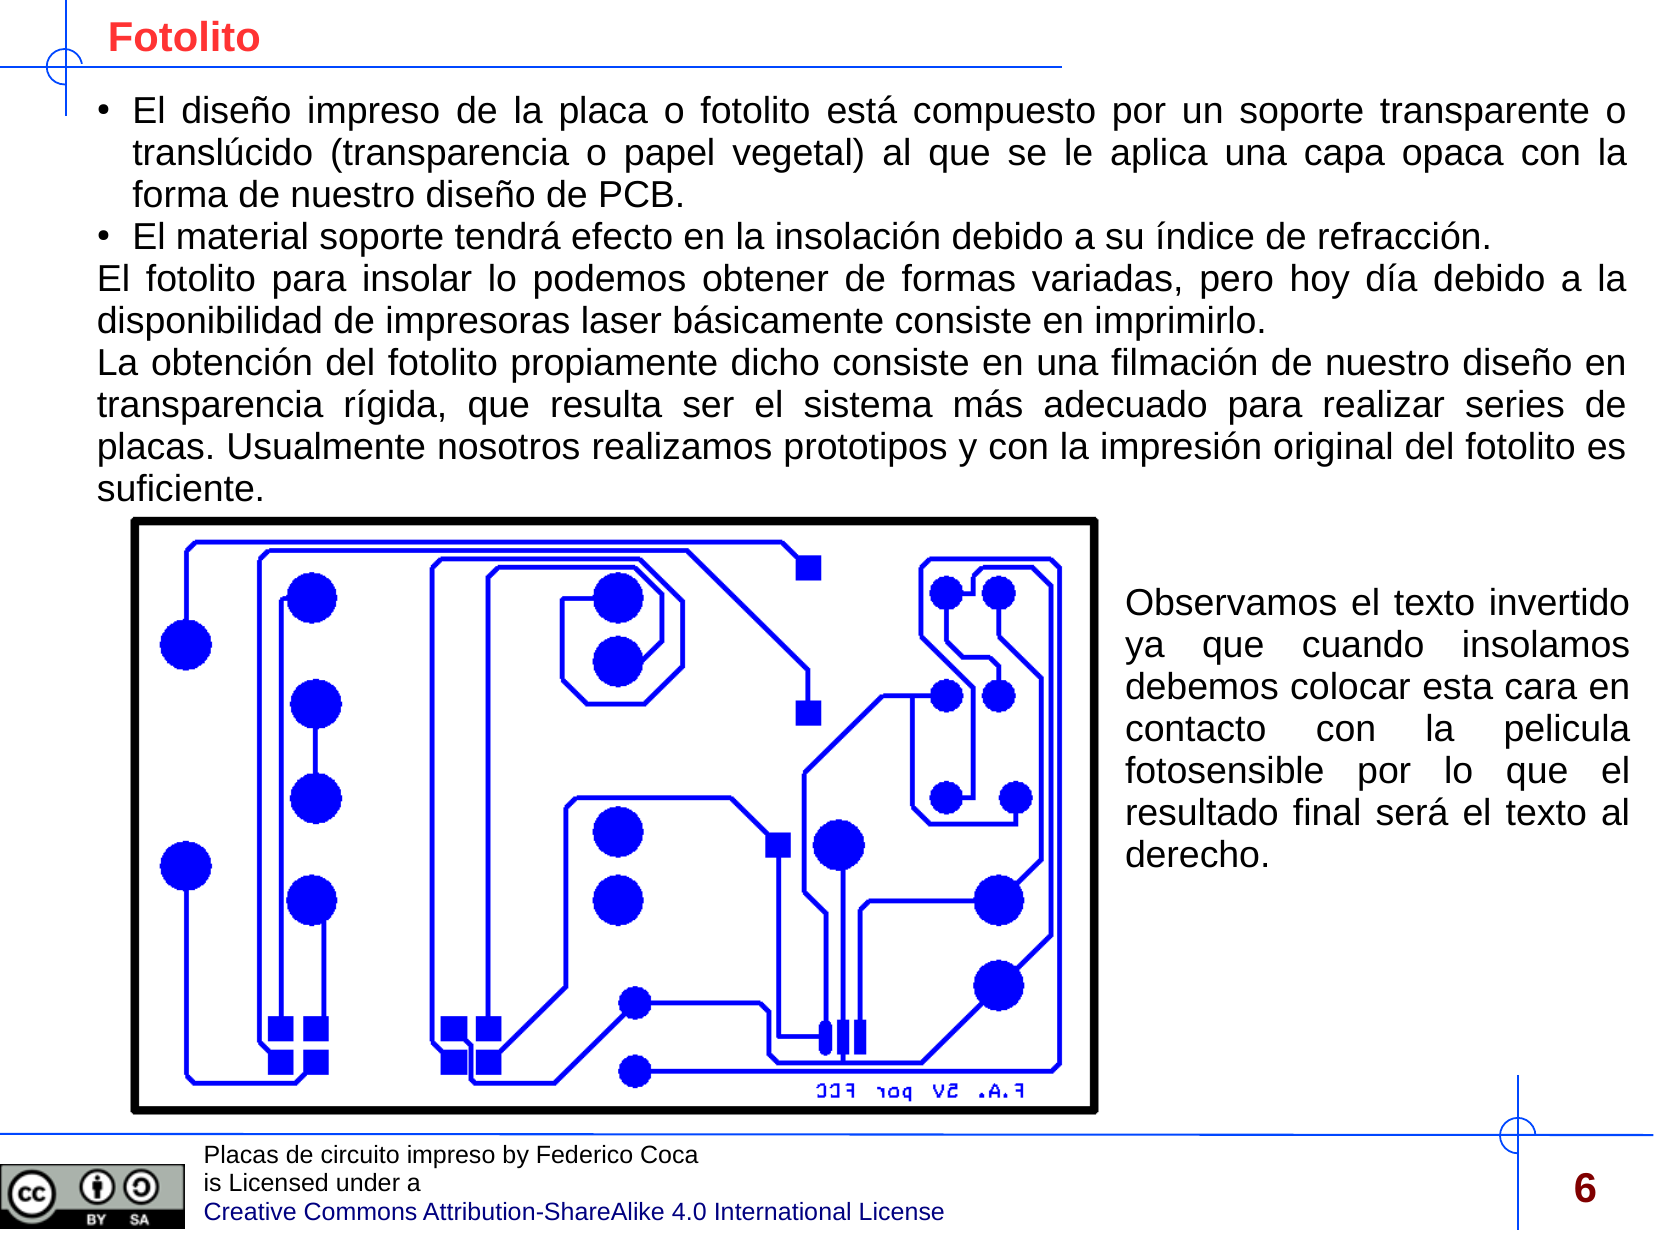

Fotolito
El diseño impreso de la placa o fotolito está compuesto por un soporte transparente o translúcido (transparencia o papel vegetal) al que se le aplica una capa opaca con la forma de nuestro diseño de PCB.
El material soporte tendrá efecto en la insolación debido a su índice de refracción.
El fotolito para insolar lo podemos obtener de formas variadas, pero hoy día debido a la disponibilidad de impresoras laser básicamente consiste en imprimirlo.
La obtención del fotolito propiamente dicho consiste en una filmación de nuestro diseño en transparencia rígida, que resulta ser el sistema más adecuado para realizar series de placas. Usualmente nosotros realizamos prototipos y con la impresión original del fotolito es suficiente.
Observamos el texto invertido ya que cuando insolamos debemos colocar esta cara en contacto con la pelicula fotosensible por lo que el resultado final será el texto al derecho.
Placas de circuito impreso by Federico Coca
is Licensed under a Creative Commons Attribution-ShareAlike 4.0 International License